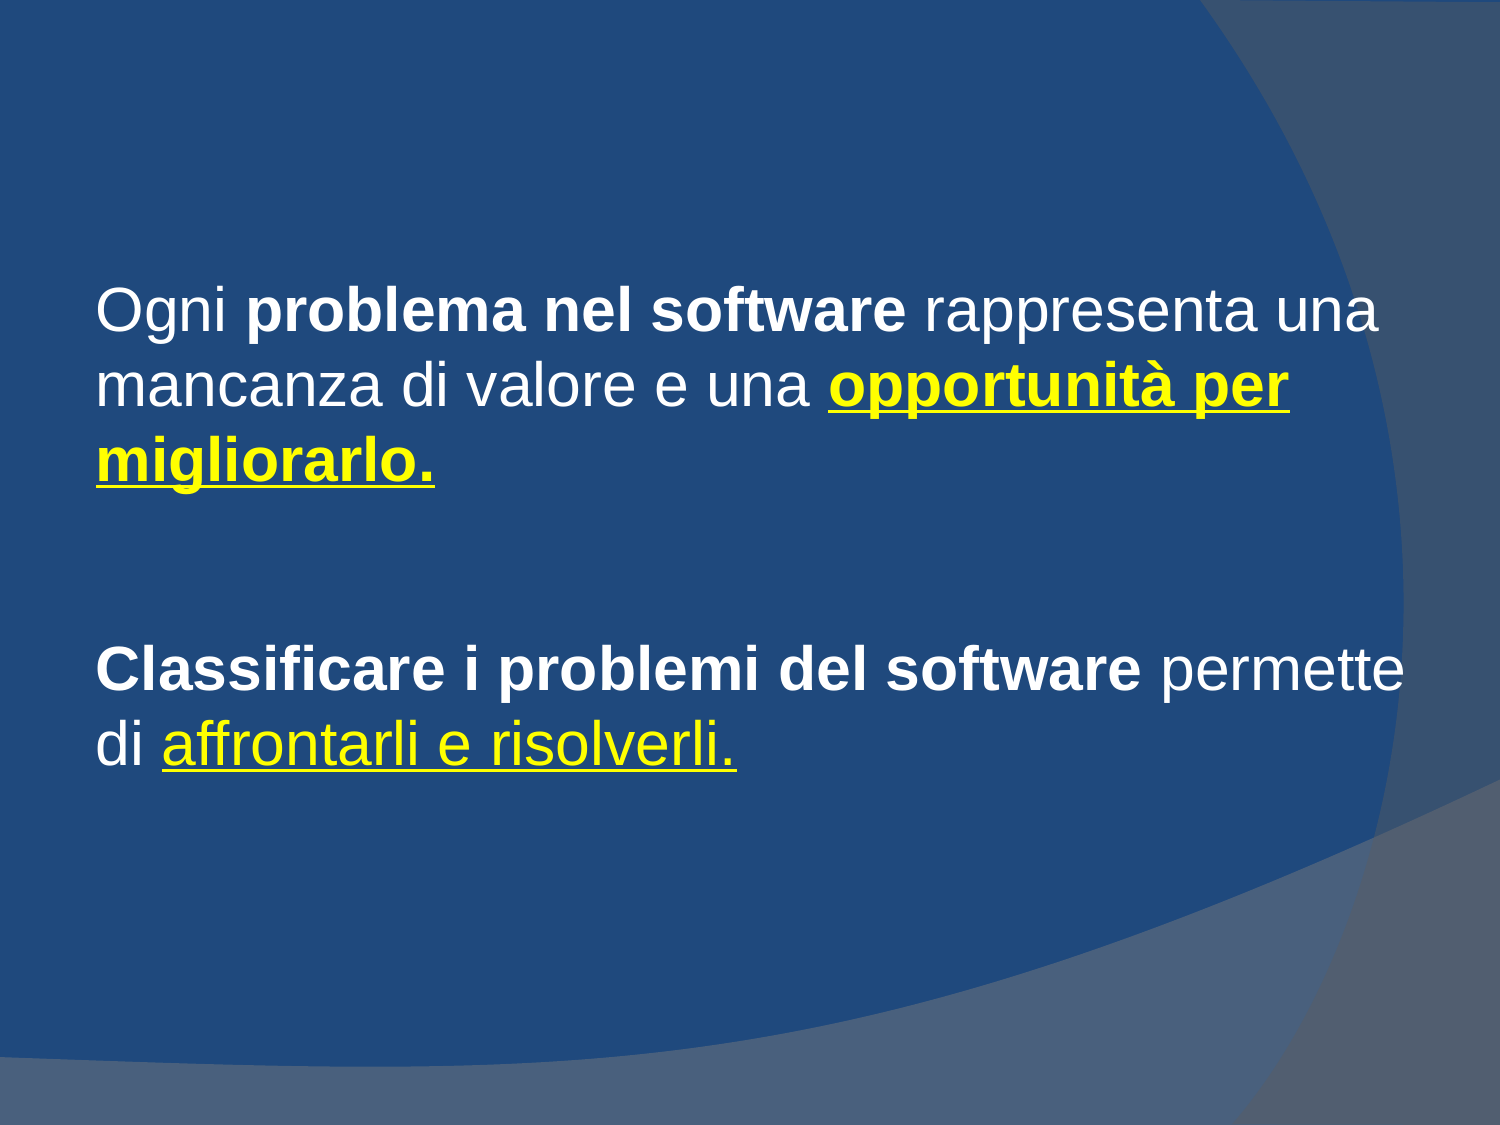

# Ogni problema nel software rappresenta una mancanza di valore e una opportunità per migliorarlo.
Classificare i problemi del software permette di affrontarli e risolverli.